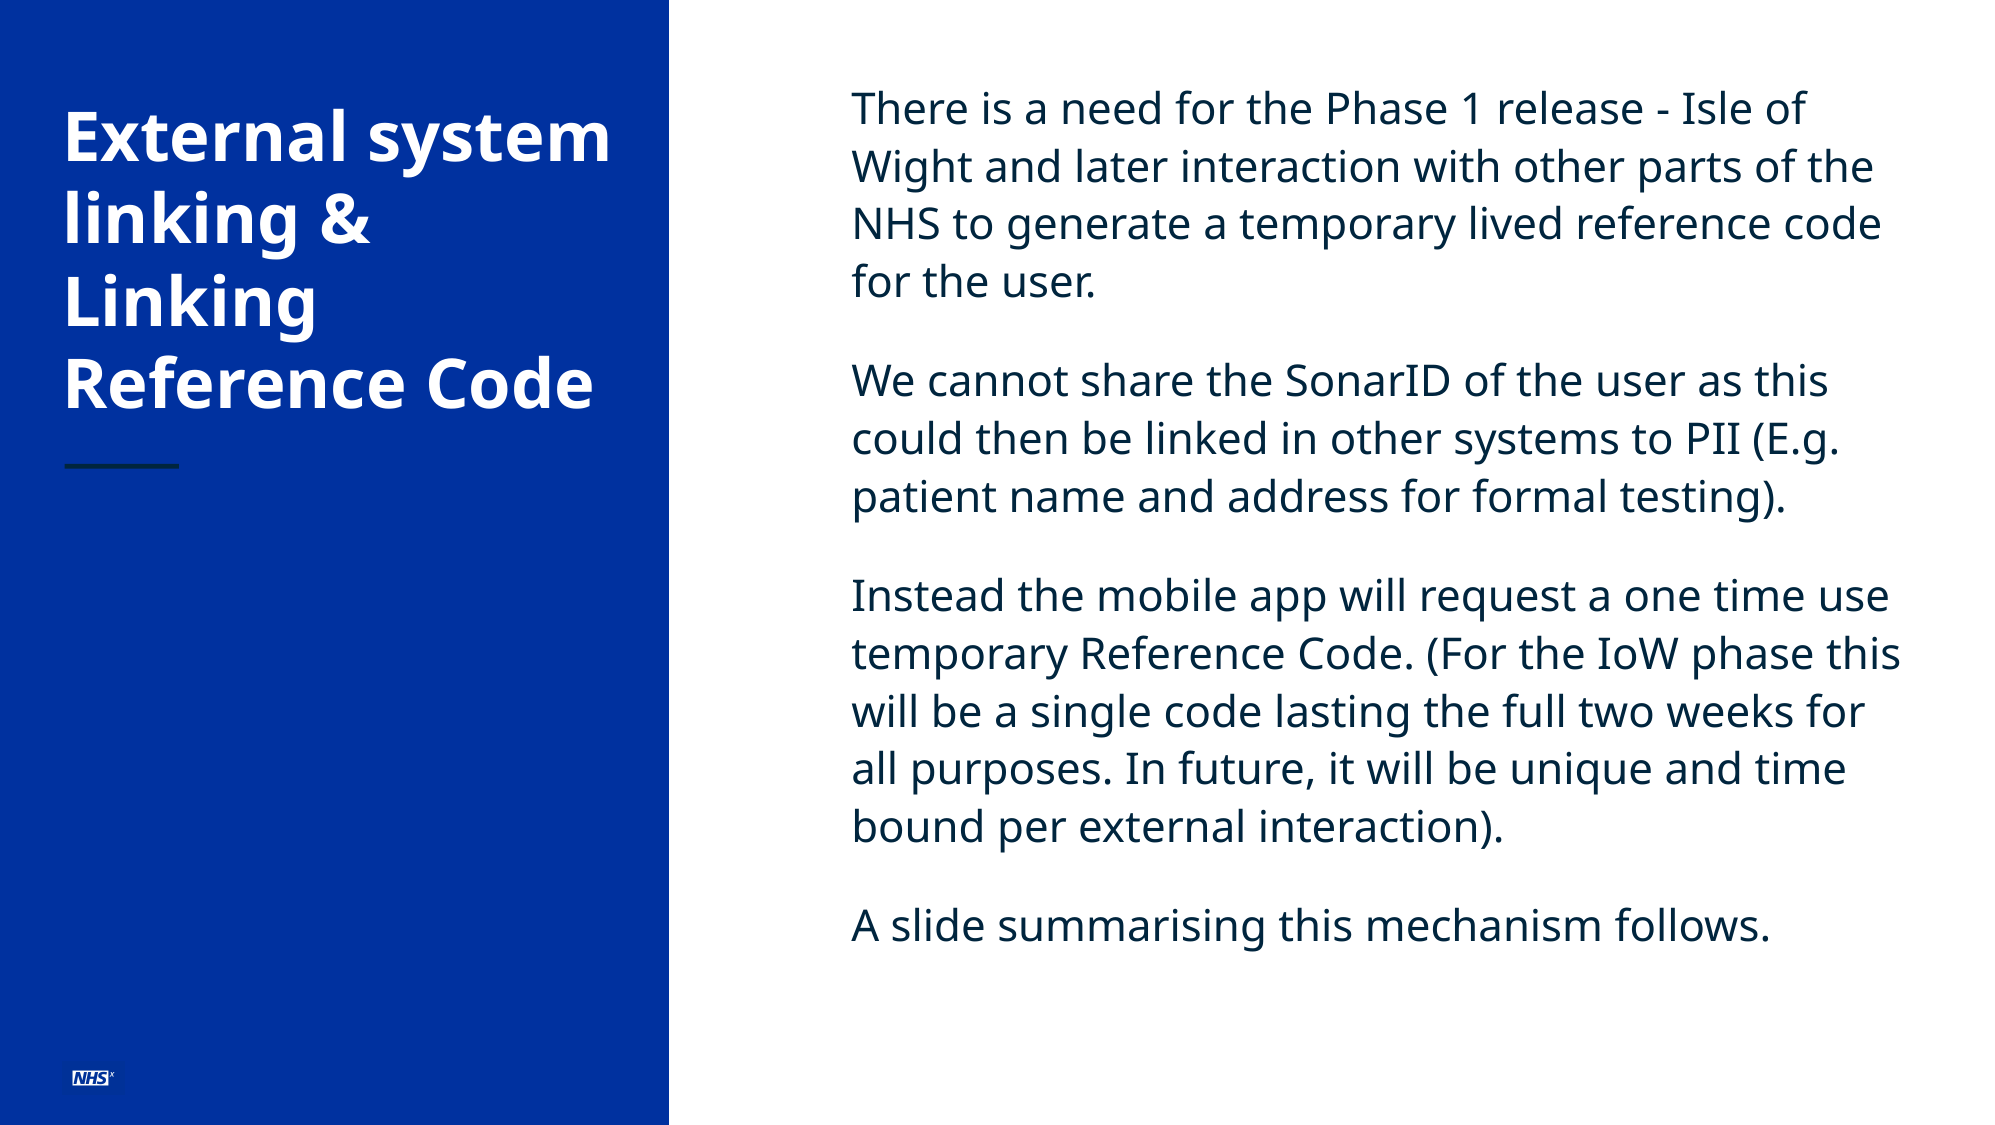

There is a need for the Phase 1 release - Isle of Wight and later interaction with other parts of the NHS to generate a temporary lived reference code for the user.
We cannot share the SonarID of the user as this could then be linked in other systems to PII (E.g. patient name and address for formal testing).
Instead the mobile app will request a one time use temporary Reference Code. (For the IoW phase this will be a single code lasting the full two weeks for all purposes. In future, it will be unique and time bound per external interaction).
A slide summarising this mechanism follows.
# External system linking & Linking Reference Code